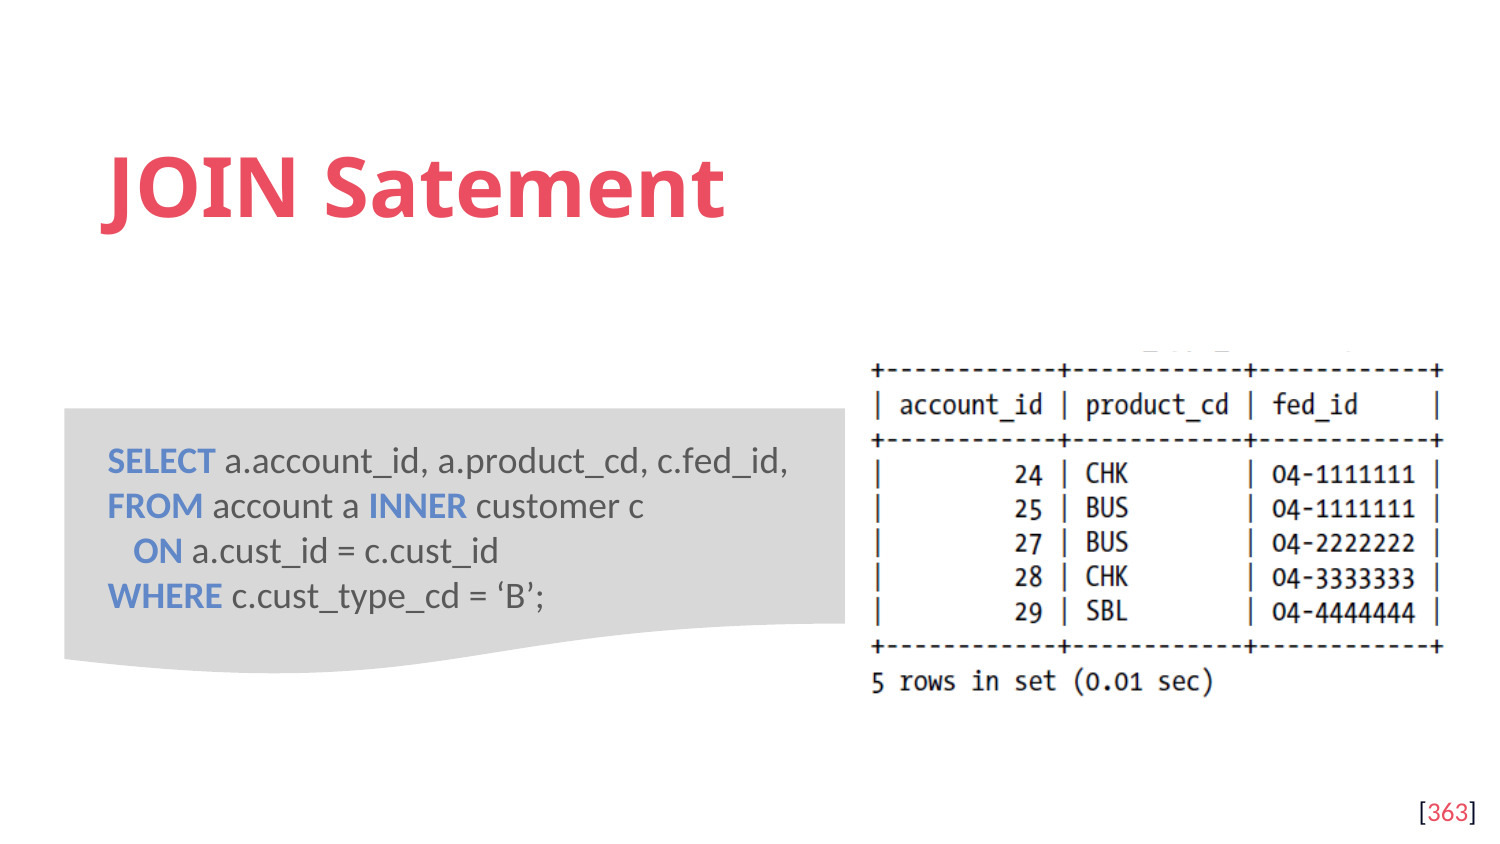

JOIN Satement
SELECT a.account_id, a.product_cd, c.fed_id,
FROM account a INNER customer c
 ON a.cust_id = c.cust_id
WHERE c.cust_type_cd = ‘B’;